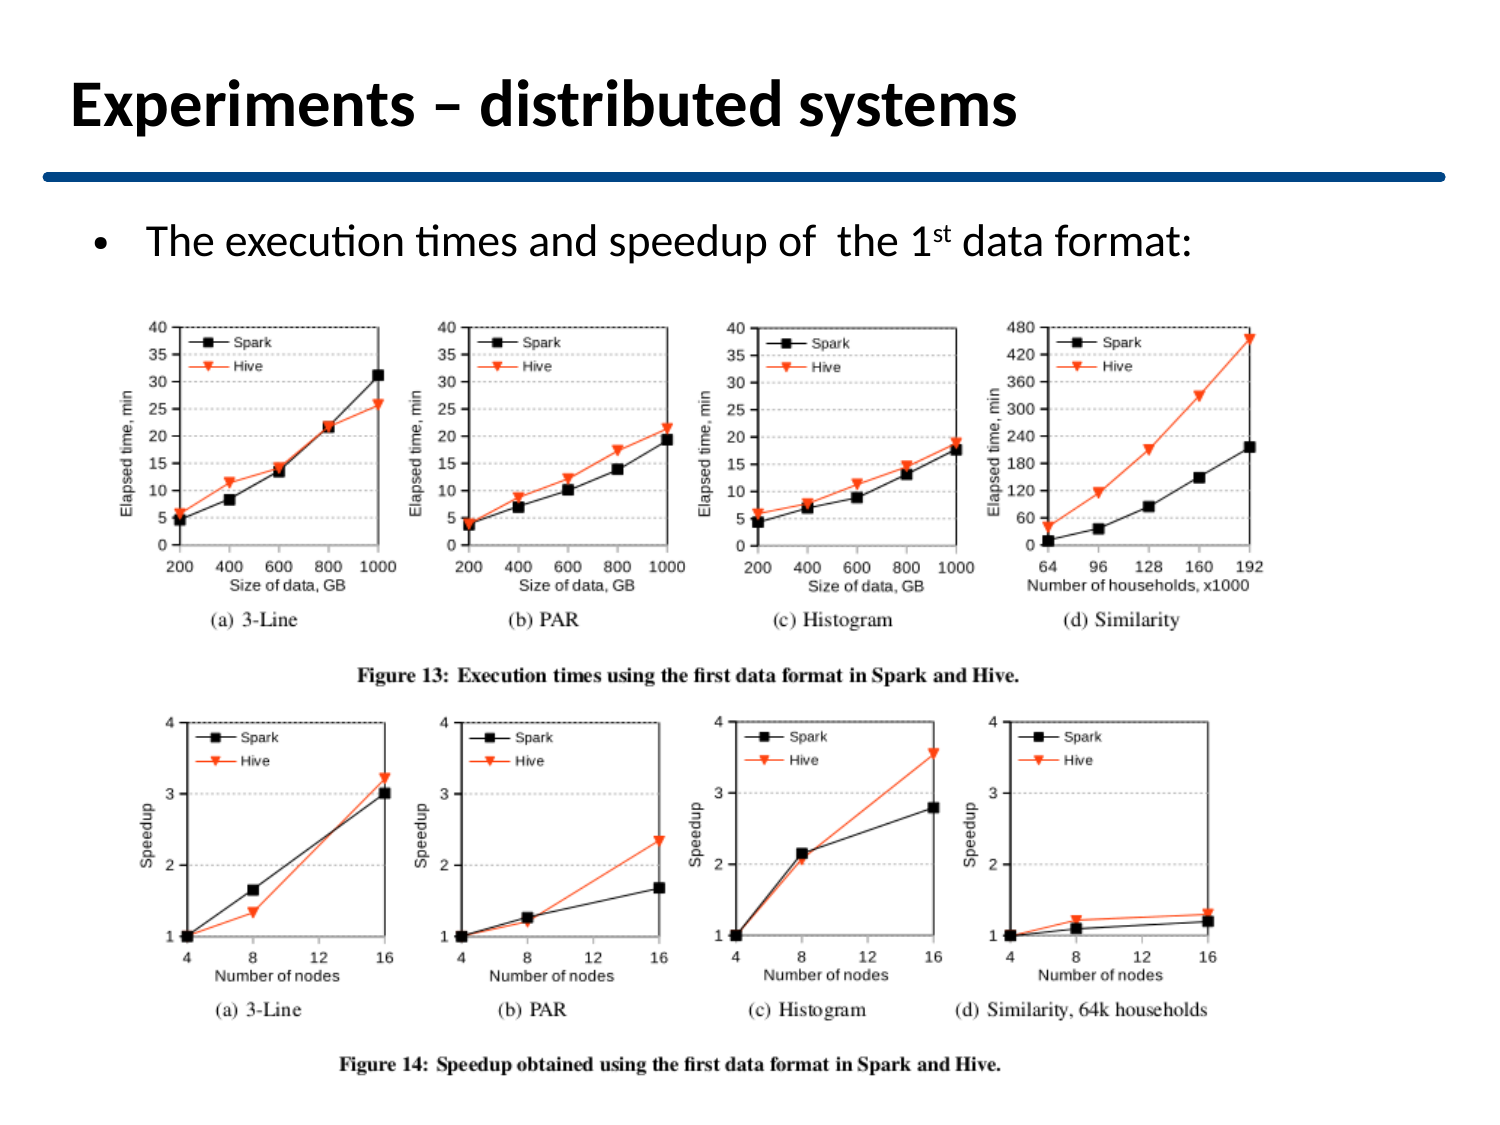

# Experiments – distributed systems
The execution times and speedup of the 1st data format: